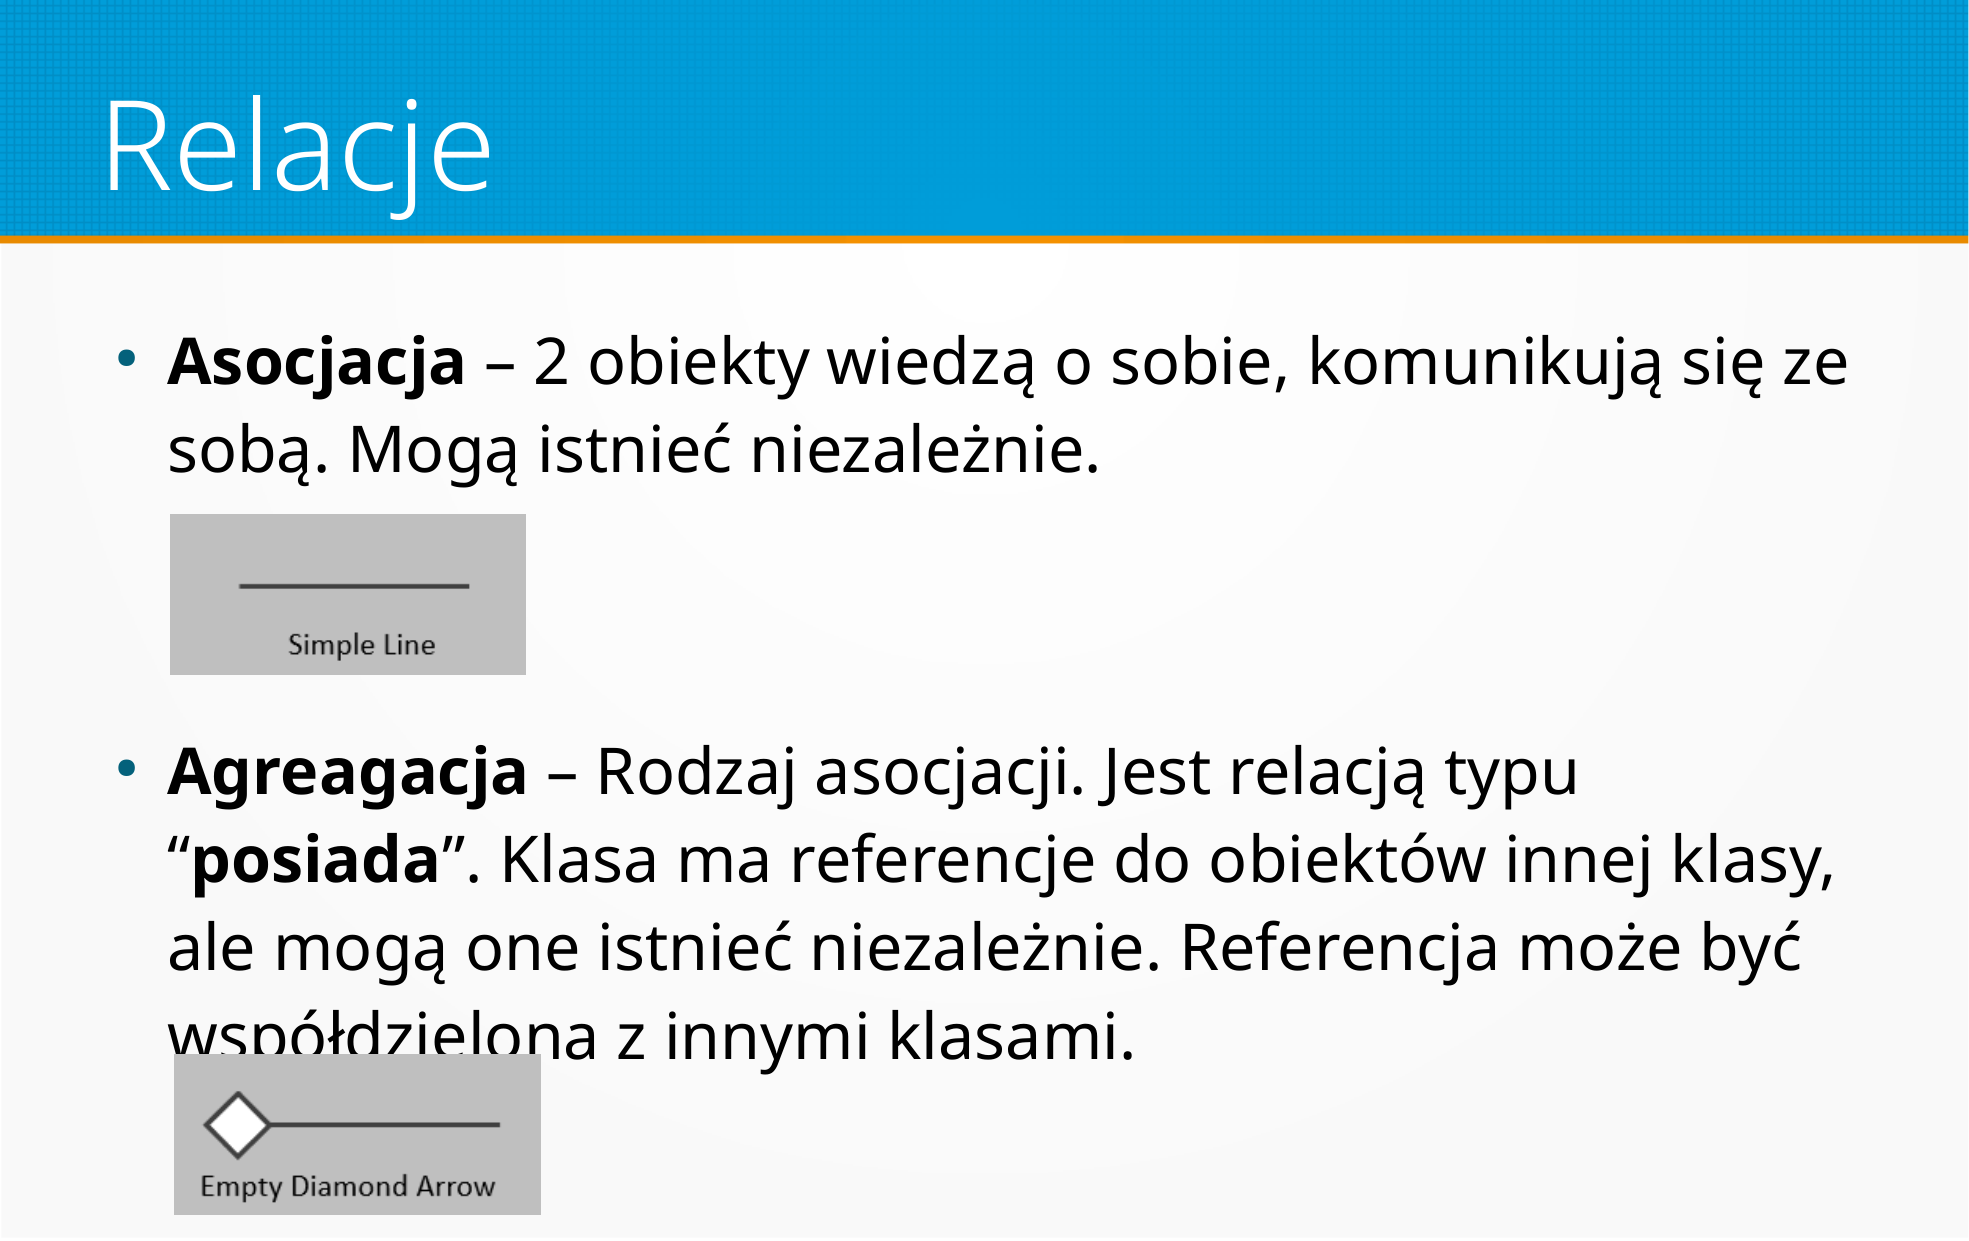

# Relacje
Asocjacja – 2 obiekty wiedzą o sobie, komunikują się ze sobą. Mogą istnieć niezależnie.
Agreagacja – Rodzaj asocjacji. Jest relacją typu “posiada”. Klasa ma referencje do obiektów innej klasy, ale mogą one istnieć niezależnie. Referencja może być współdzielona z innymi klasami.